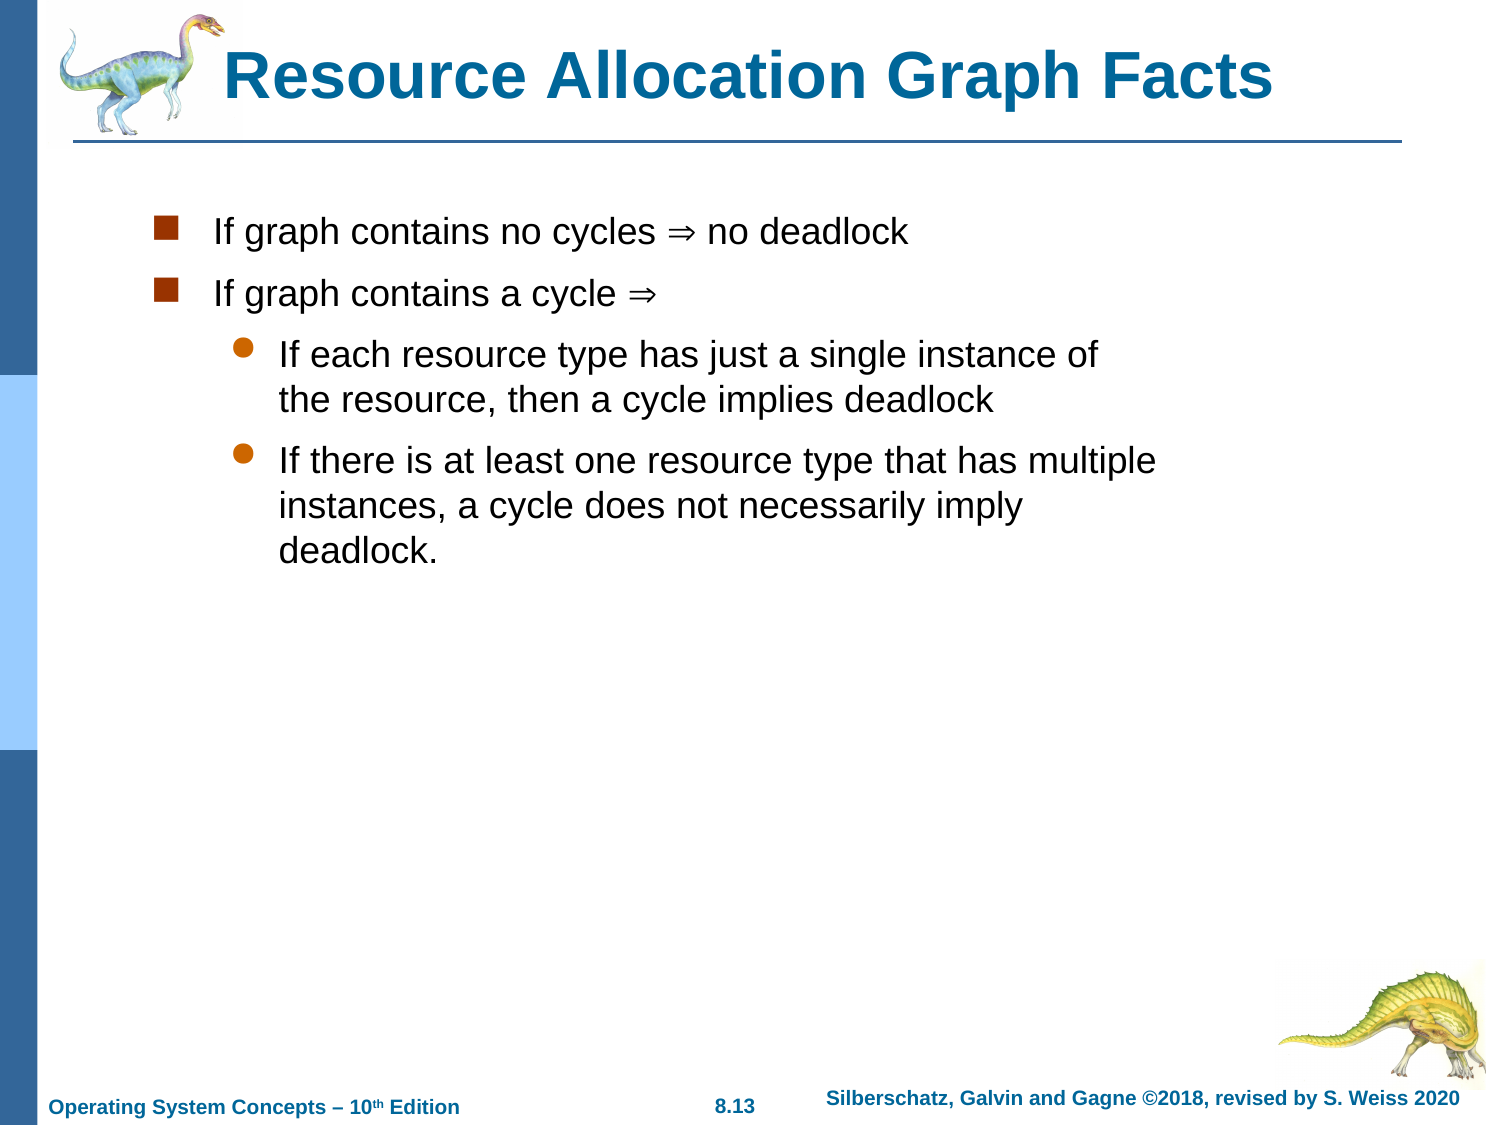

# Resource Allocation Graph Facts
If graph contains no cycles  no deadlock
If graph contains a cycle 
If each resource type has just a single instance of the resource, then a cycle implies deadlock
If there is at least one resource type that has multiple instances, a cycle does not necessarily imply deadlock.